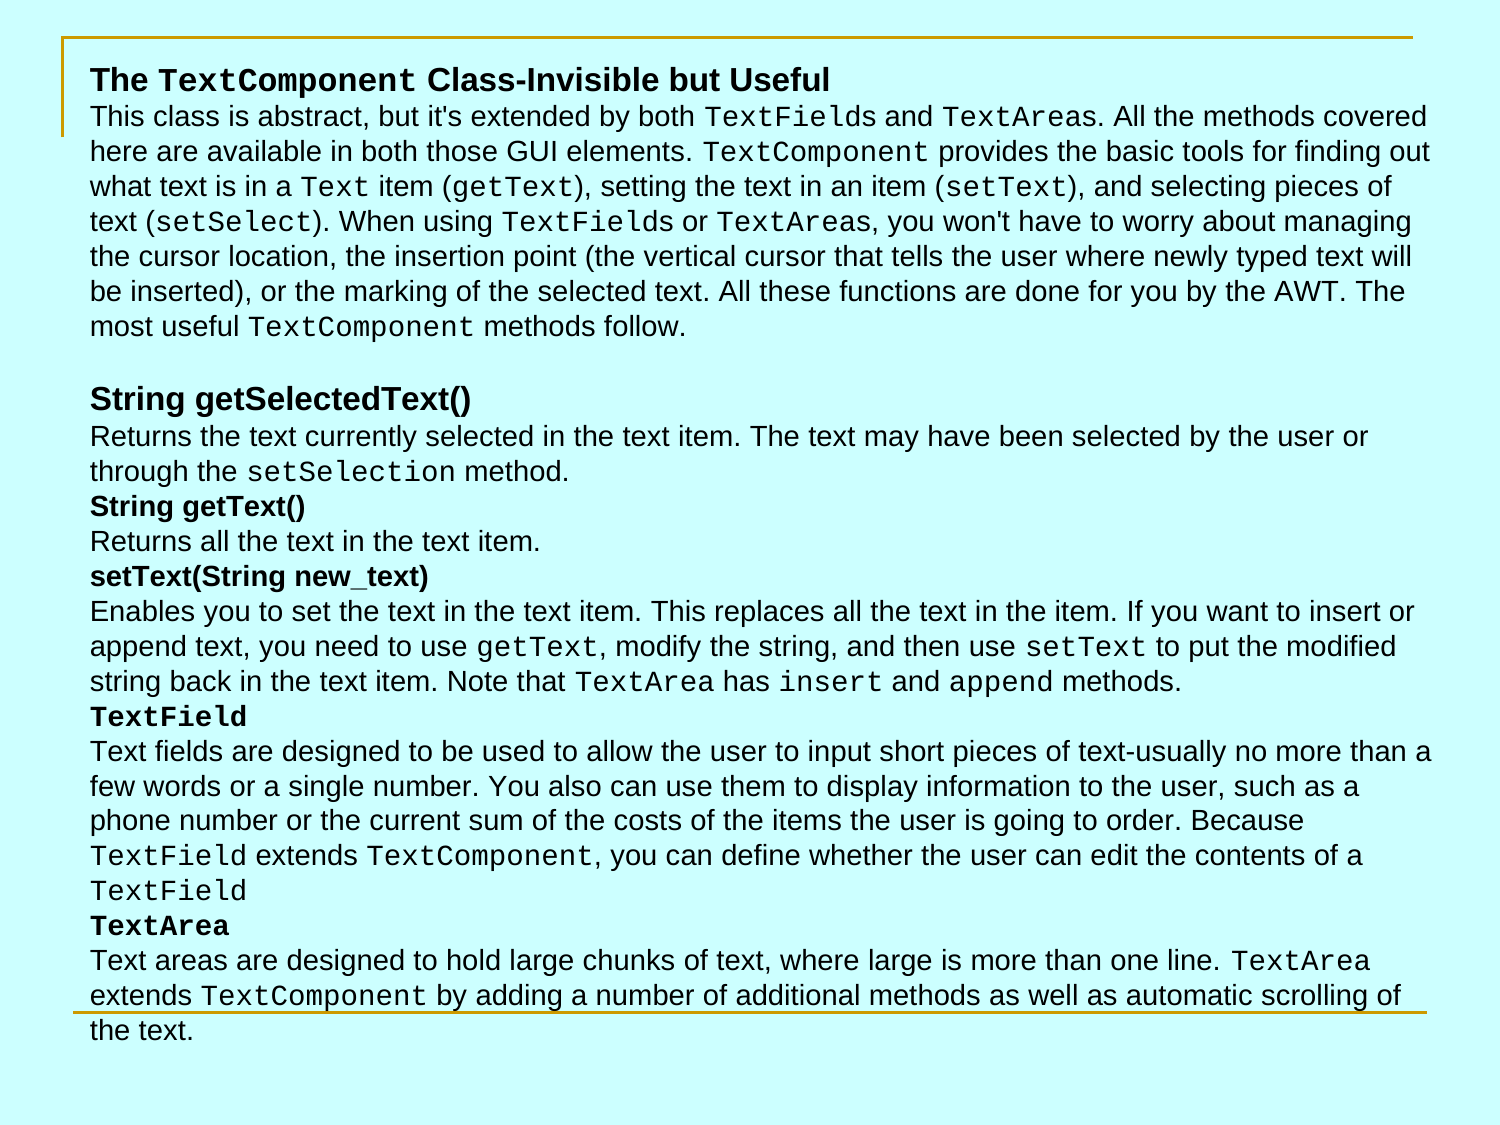

The TextComponent Class-Invisible but Useful
This class is abstract, but it's extended by both TextFields and TextAreas. All the methods covered here are available in both those GUI elements. TextComponent provides the basic tools for finding out what text is in a Text item (getText), setting the text in an item (setText), and selecting pieces of text (setSelect). When using TextFields or TextAreas, you won't have to worry about managing the cursor location, the insertion point (the vertical cursor that tells the user where newly typed text will be inserted), or the marking of the selected text. All these functions are done for you by the AWT. The most useful TextComponent methods follow.
String getSelectedText()
Returns the text currently selected in the text item. The text may have been selected by the user or through the setSelection method.
String getText()
Returns all the text in the text item.
setText(String new_text)
Enables you to set the text in the text item. This replaces all the text in the item. If you want to insert or append text, you need to use getText, modify the string, and then use setText to put the modified string back in the text item. Note that TextArea has insert and append methods.
TextField
Text fields are designed to be used to allow the user to input short pieces of text-usually no more than a few words or a single number. You also can use them to display information to the user, such as a phone number or the current sum of the costs of the items the user is going to order. Because TextField extends TextComponent, you can define whether the user can edit the contents of a TextField
TextArea
Text areas are designed to hold large chunks of text, where large is more than one line. TextArea extends TextComponent by adding a number of additional methods as well as automatic scrolling of the text.